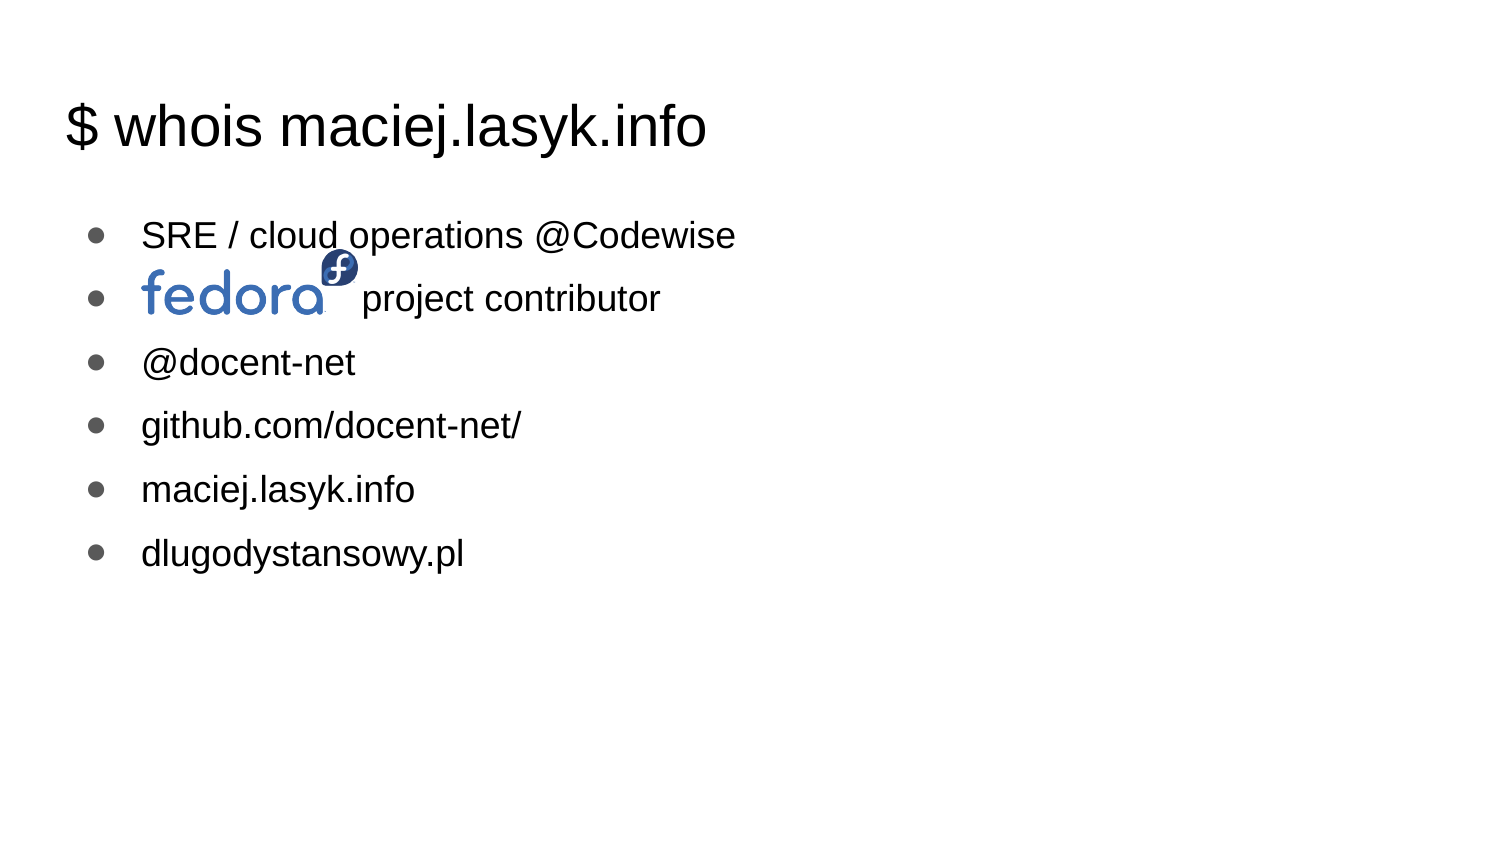

# $ whois maciej.lasyk.info
SRE / cloud operations @Codewise
 project contributor
@docent-net
github.com/docent-net/
maciej.lasyk.info
dlugodystansowy.pl